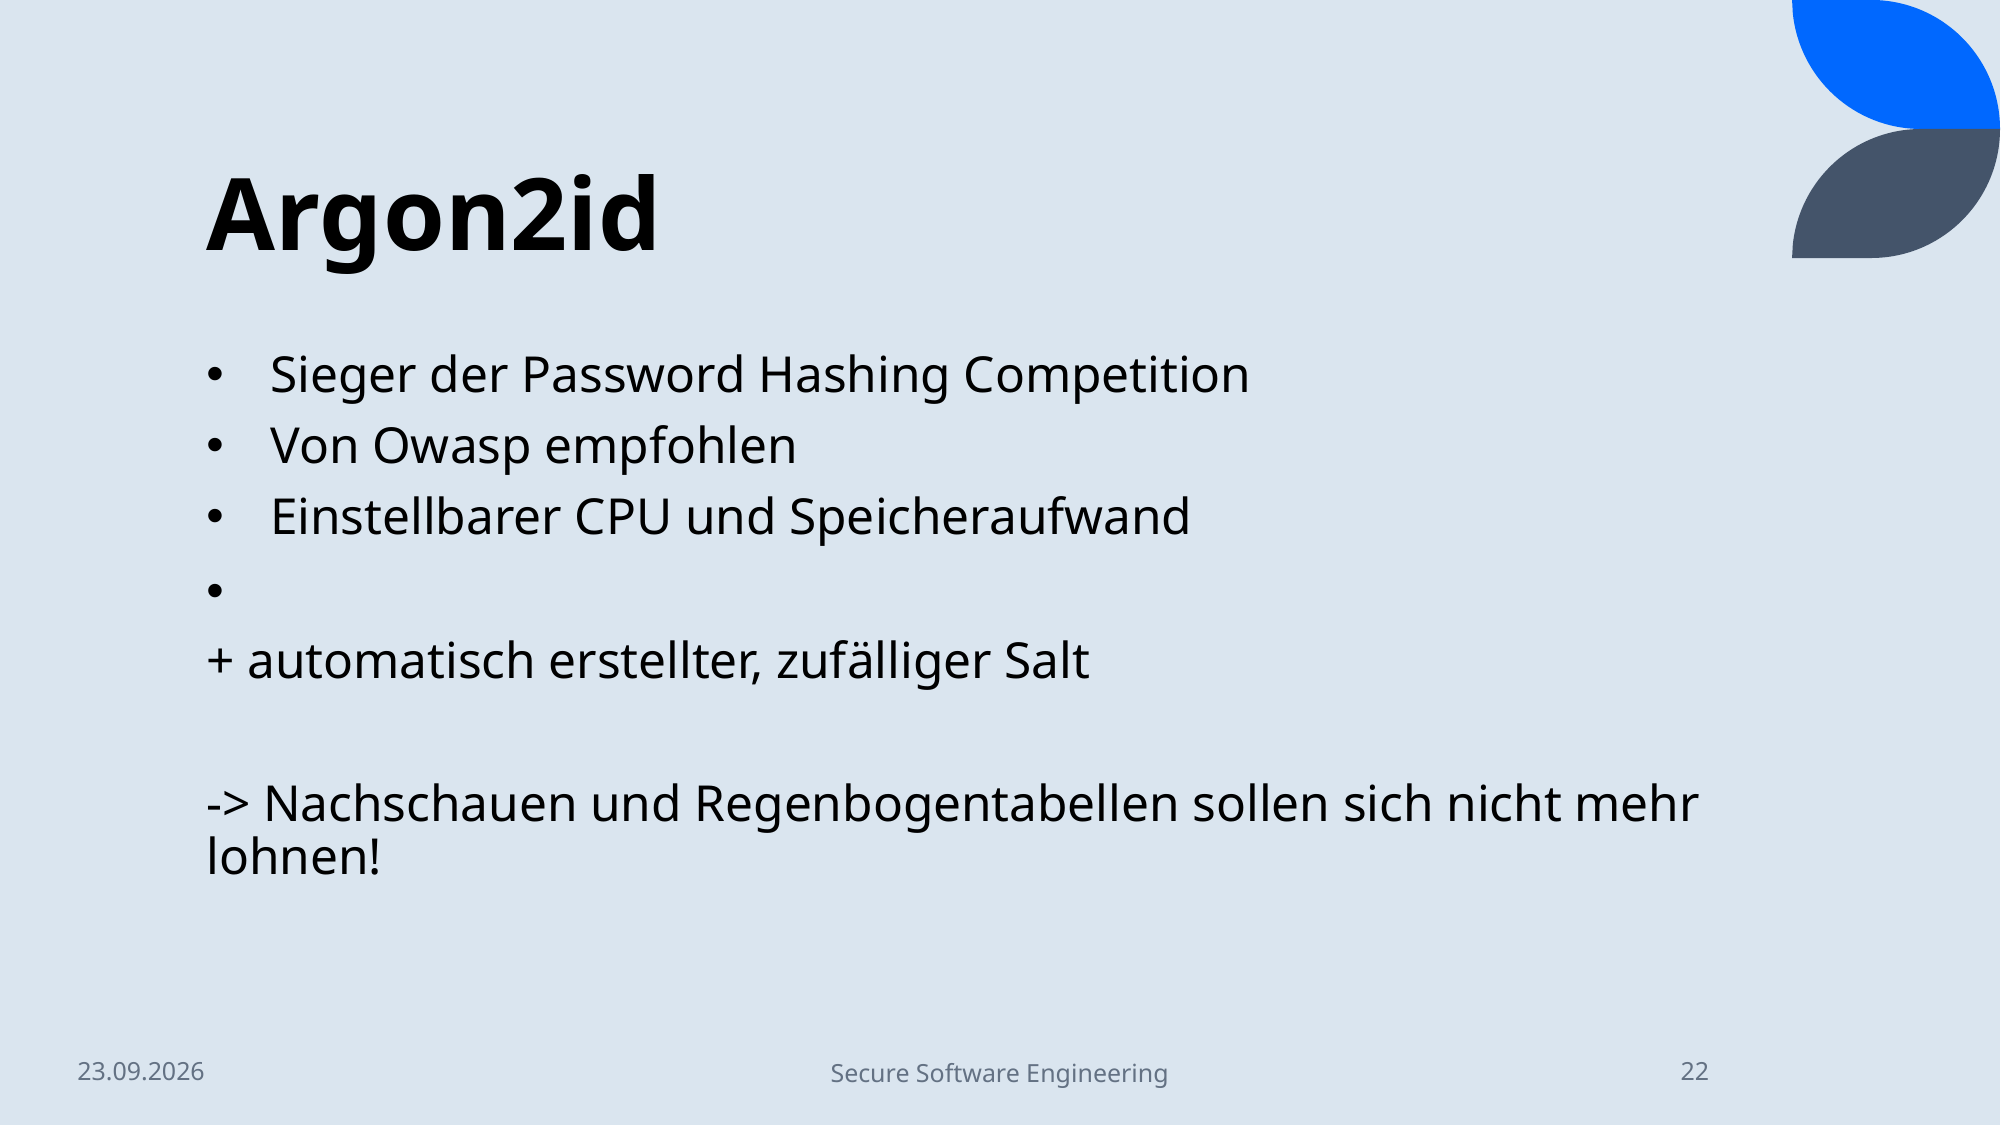

# Argon2id
Sieger der Password Hashing Competition
Von Owasp empfohlen
Einstellbarer CPU und Speicheraufwand
+ automatisch erstellter, zufälliger Salt
-> Nachschauen und Regenbogentabellen sollen sich nicht mehr lohnen!
Secure Software Engineering